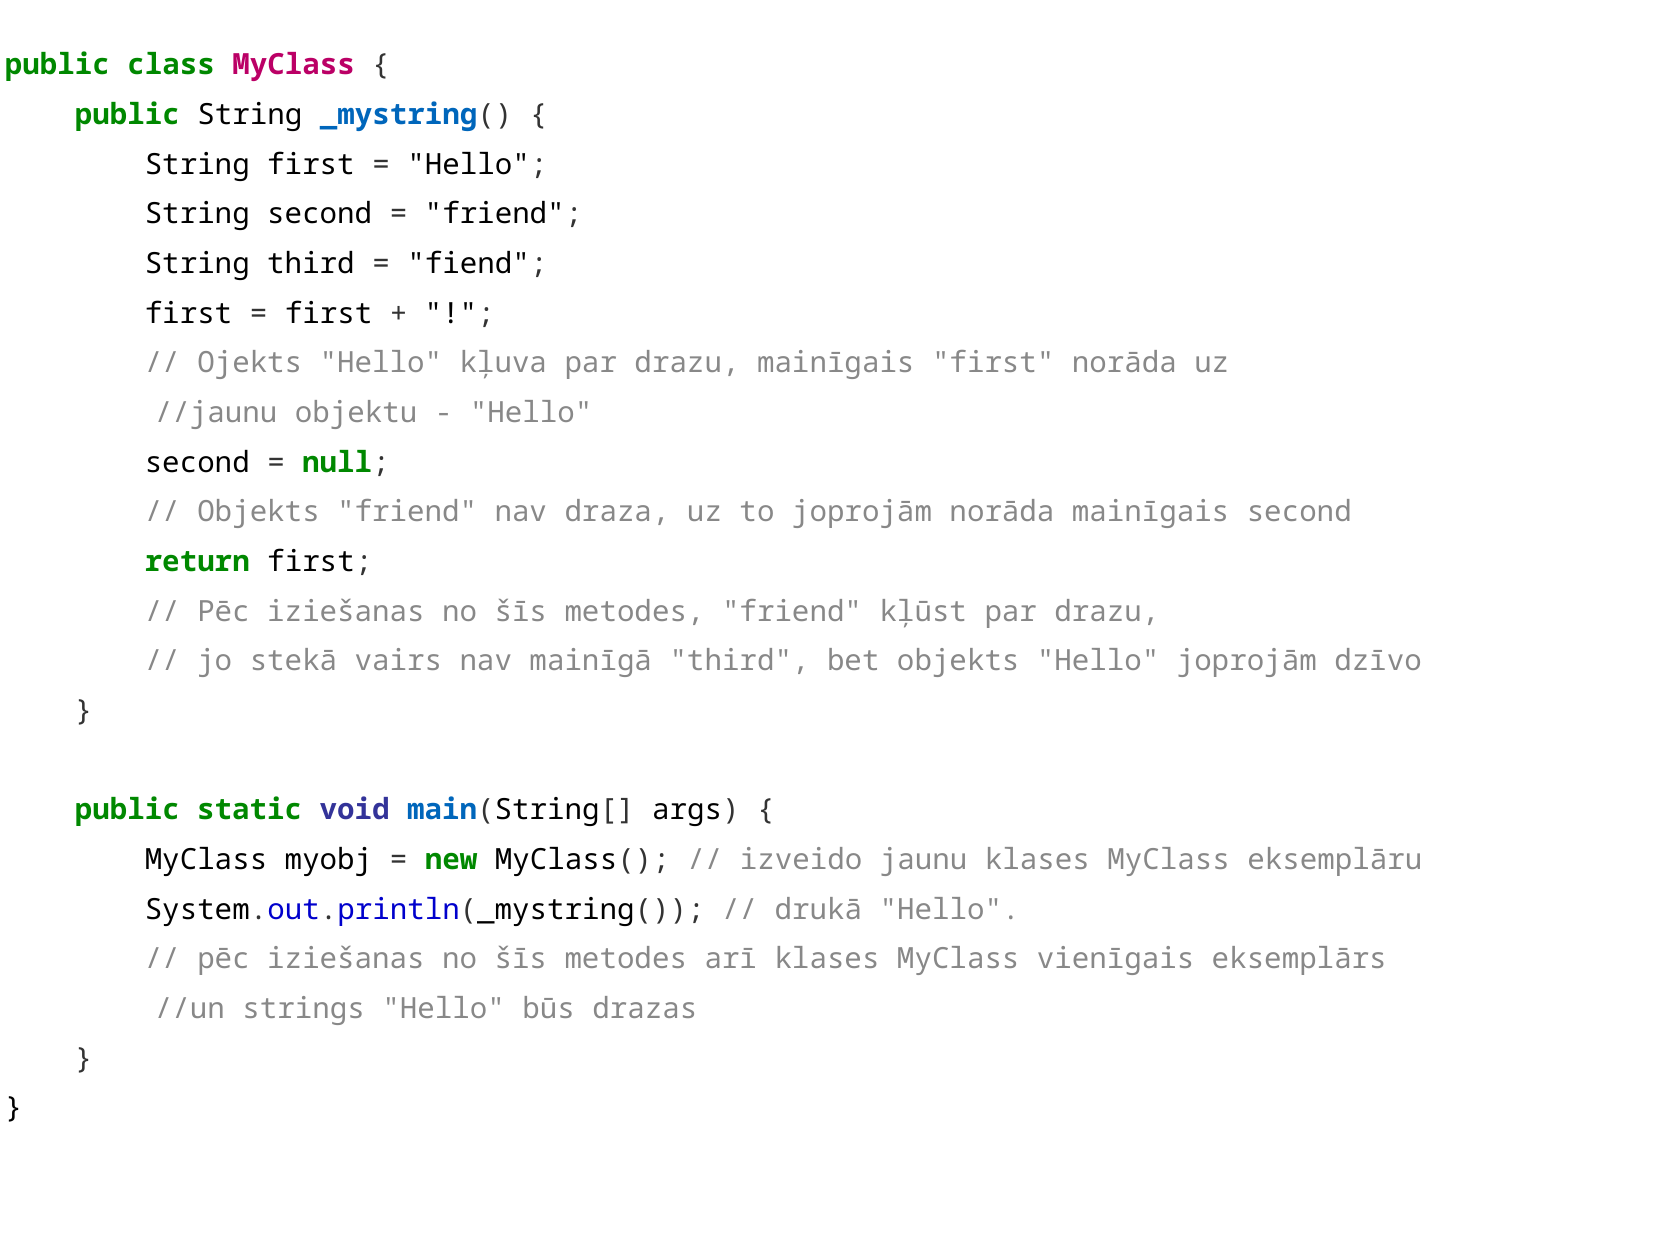

# public class MyClass {
 public String _mystring() {
 String first = "Hello";
 String second = "friend";
 String third = "fiend";
 first = first + "!";
 // Ojekts "Hello" kļuva par drazu, mainīgais "first" norāda uz
		//jaunu objektu - "Hello"
 second = null;
 // Objekts "friend" nav draza, uz to joprojām norāda mainīgais second
 return first;
 // Pēc iziešanas no šīs metodes, "friend" kļūst par drazu,
 // jo stekā vairs nav mainīgā "third", bet objekts "Hello" joprojām dzīvo
 }
 public static void main(String[] args) {
 MyClass myobj = new MyClass(); // izveido jaunu klases MyClass eksemplāru
 System.out.println(_mystring()); // drukā "Hello".
 // pēc iziešanas no šīs metodes arī klases MyClass vienīgais eksemplārs
		//un strings "Hello" būs drazas
 }
}